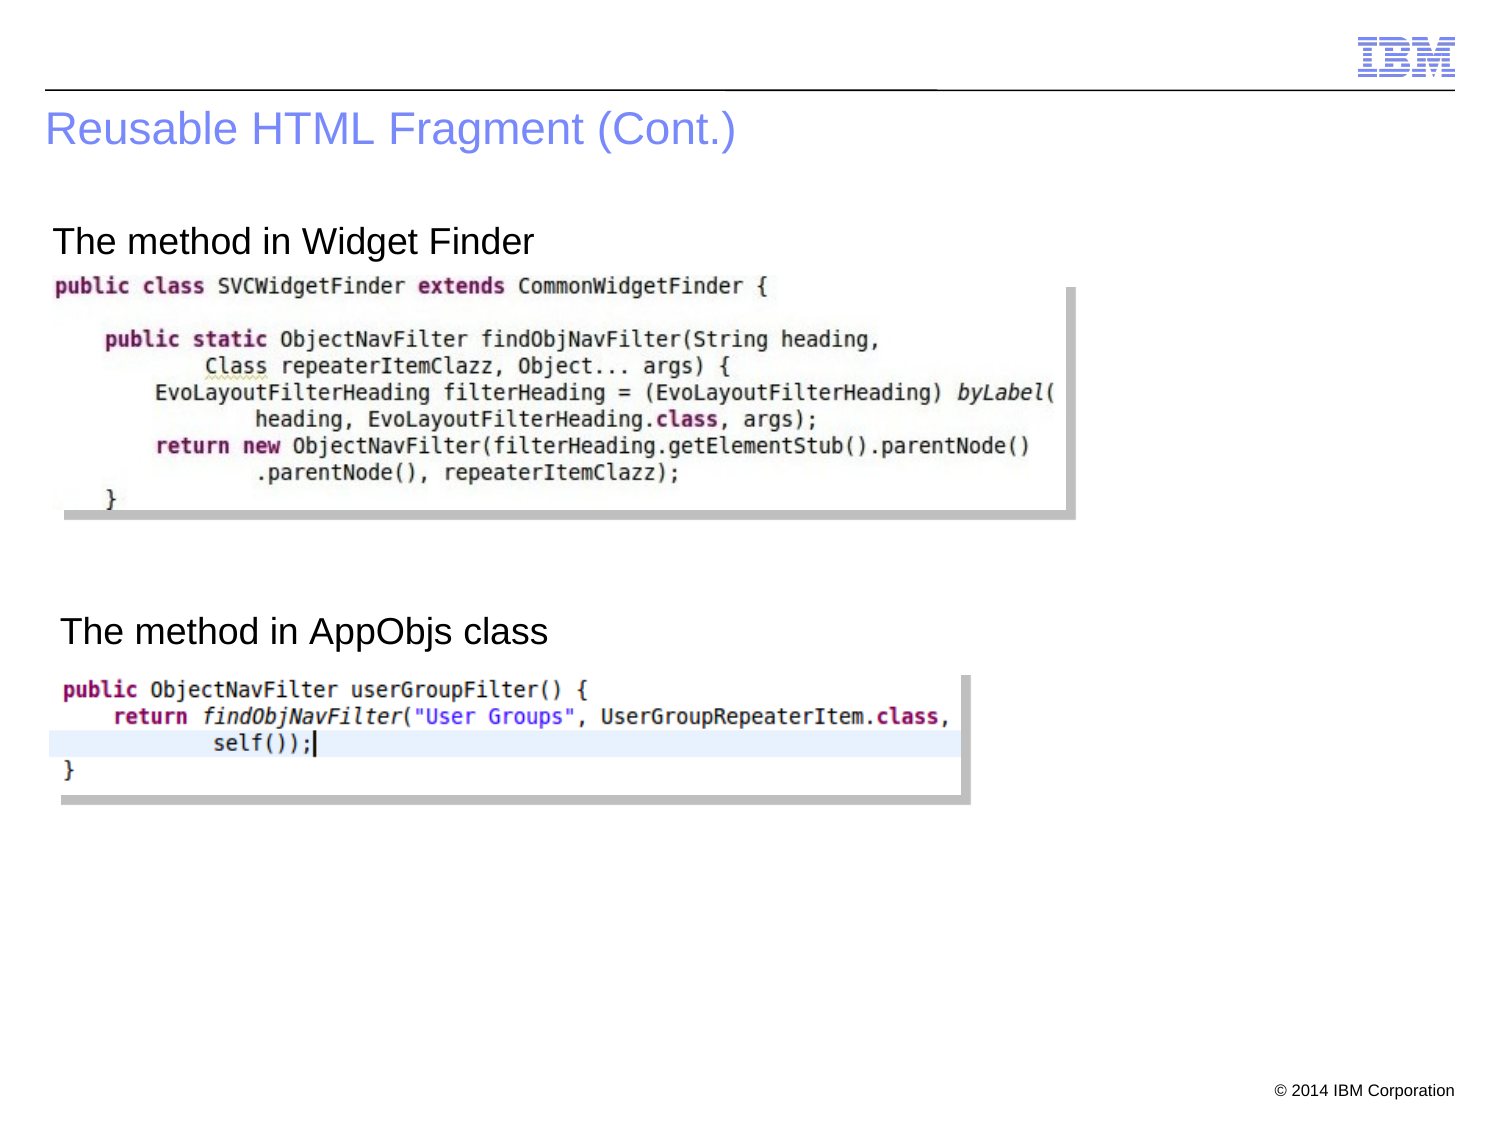

# Reusable HTML Fragment (Cont.)
The method in Widget Finder
The method in AppObjs class